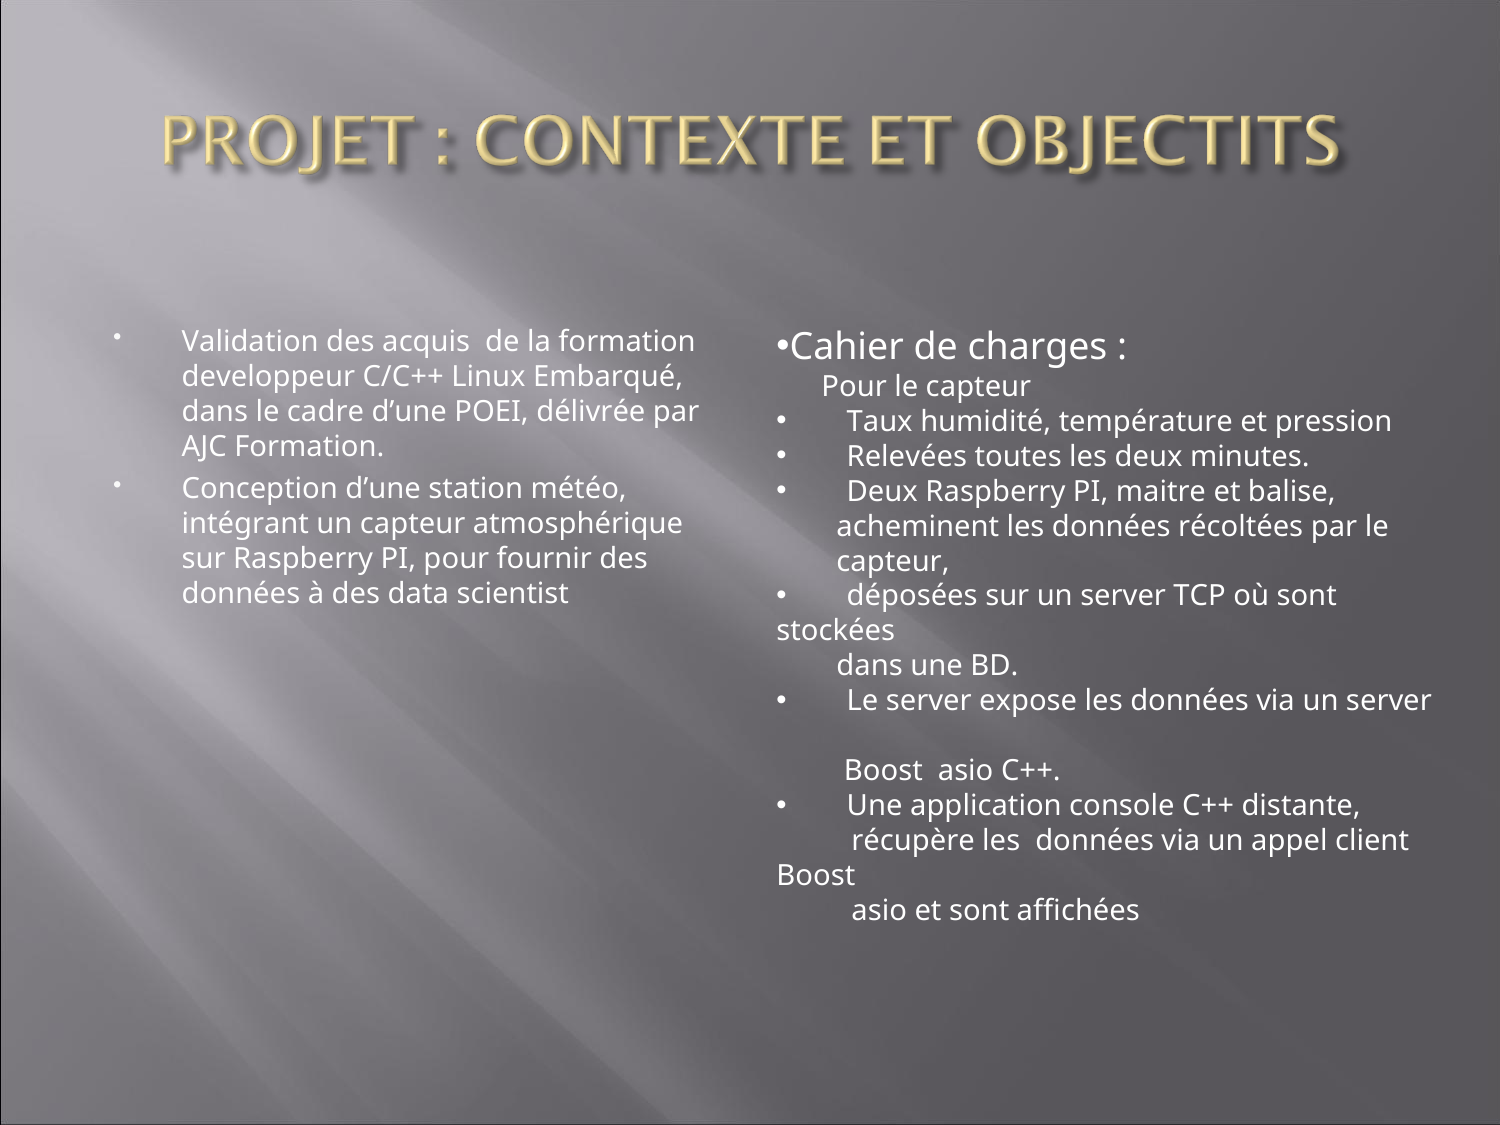

# Validation des acquis de la formation developpeur C/C++ Linux Embarqué, dans le cadre d’une POEI, délivrée par AJC Formation.
Conception d’une station météo, intégrant un capteur atmosphérique sur Raspberry PI, pour fournir des données à des data scientist
Cahier de charges :
 Pour le capteur
 Taux humidité, température et pression
 Relevées toutes les deux minutes.
 Deux Raspberry PI, maitre et balise,
 acheminent les données récoltées par le
 capteur,
 déposées sur un server TCP où sont stockées
 dans une BD.
 Le server expose les données via un server
 Boost asio C++.
 Une application console C++ distante,
 récupère les données via un appel client Boost
 asio et sont affichées